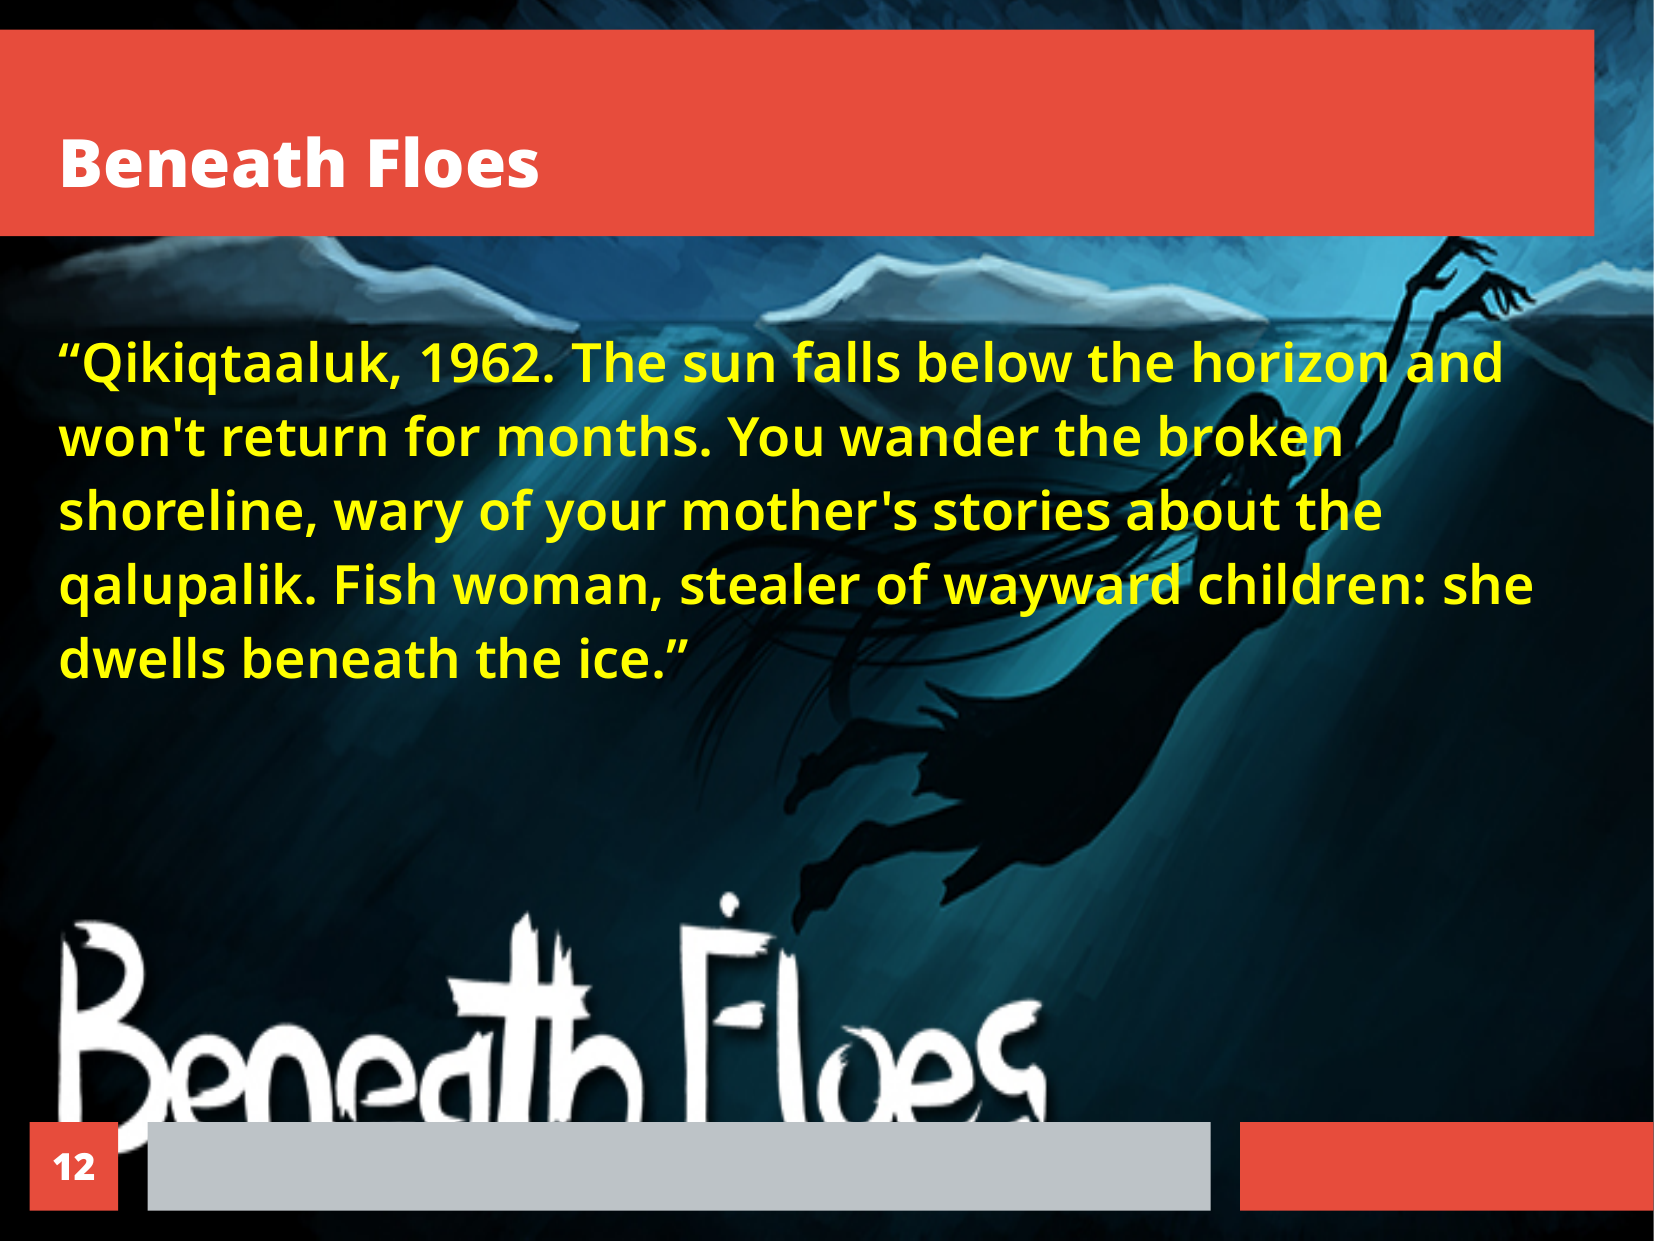

# Beneath Floes
“Qikiqtaaluk, 1962. The sun falls below the horizon and won't return for months. You wander the broken shoreline, wary of your mother's stories about the qalupalik. Fish woman, stealer of wayward children: she dwells beneath the ice.”
12